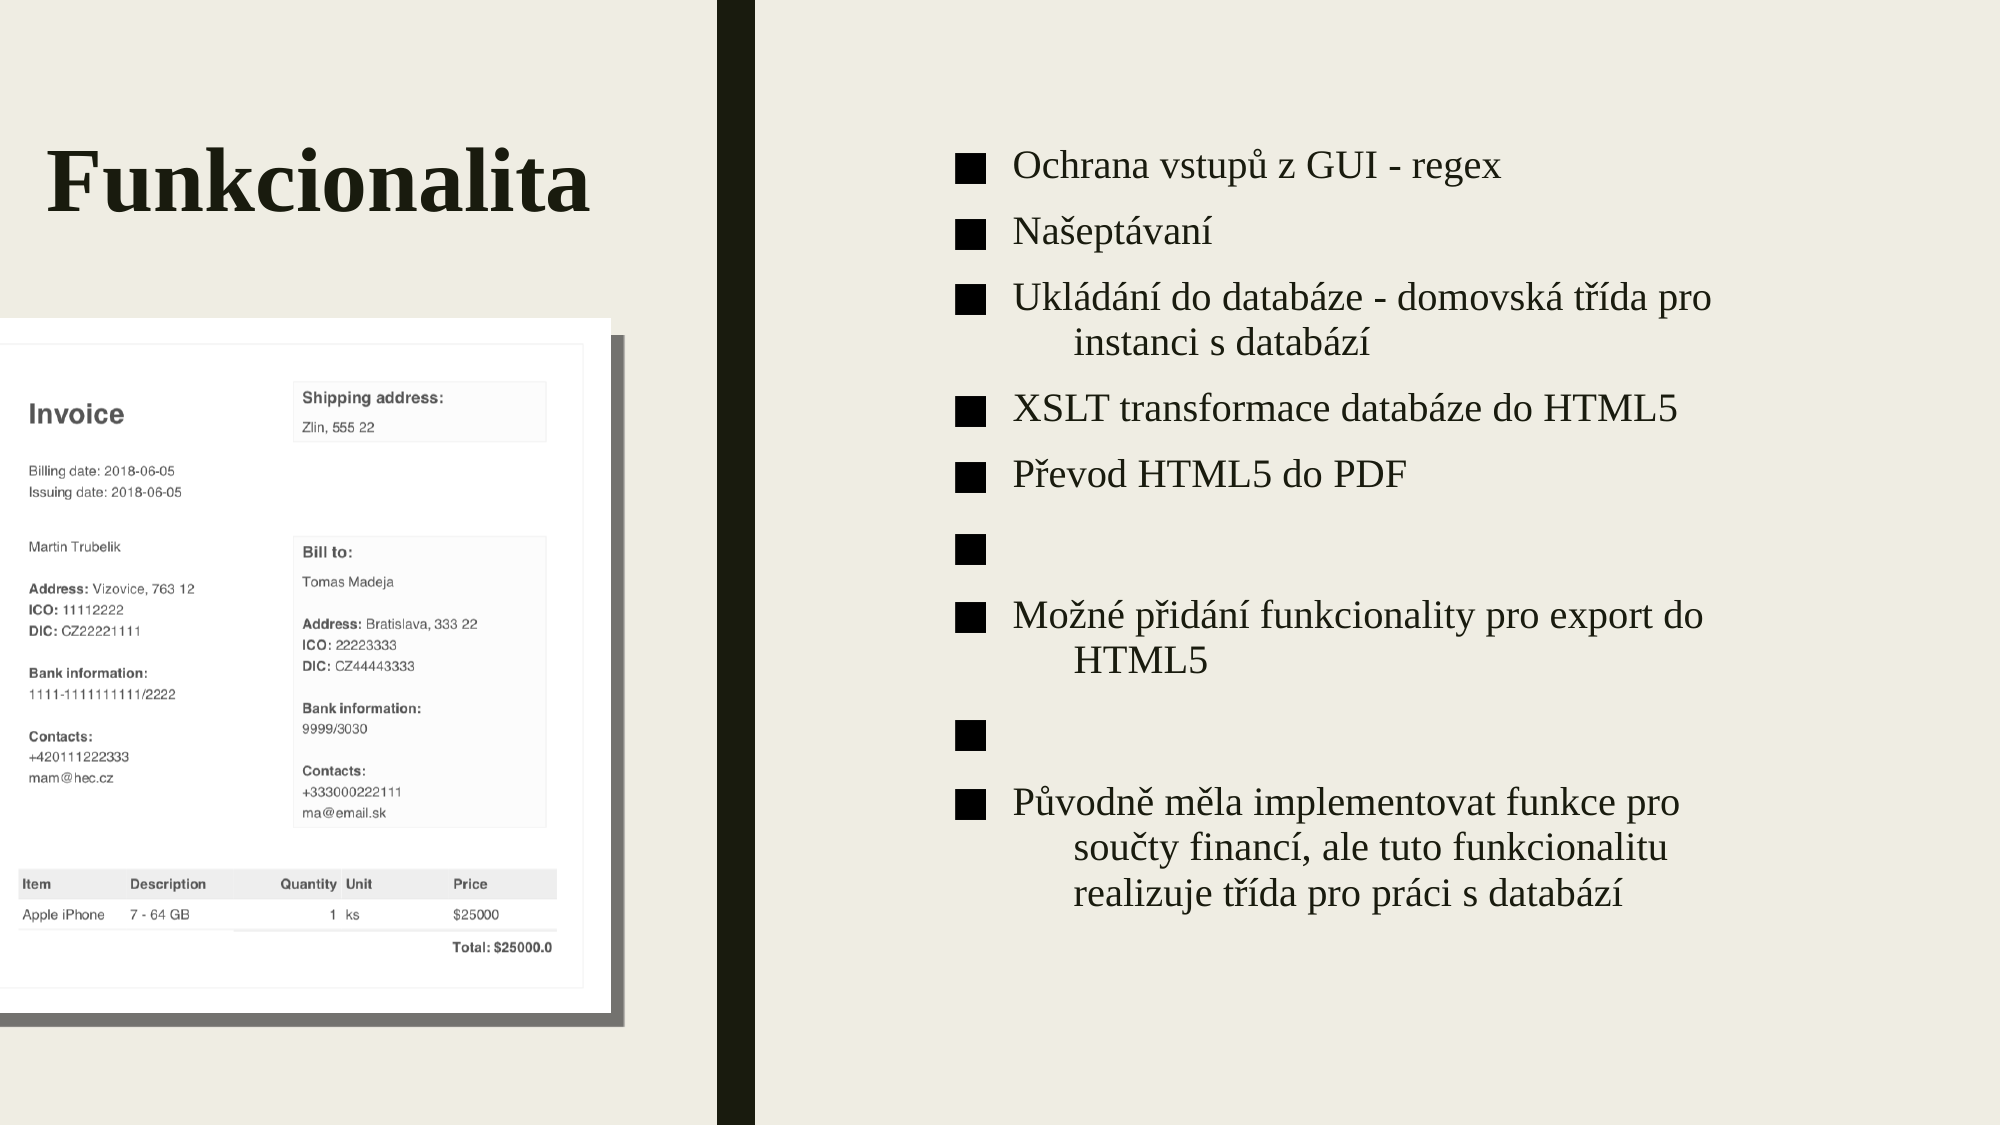

# Funkcionalita
Ochrana vstupů z GUI - regex
Našeptávaní
Ukládání do databáze - domovská třída pro instanci s databází
XSLT transformace databáze do HTML5
Převod HTML5 do PDF
Možné přidání funkcionality pro export do HTML5
Původně měla implementovat funkce pro součty financí, ale tuto funkcionalitu realizuje třída pro práci s databází